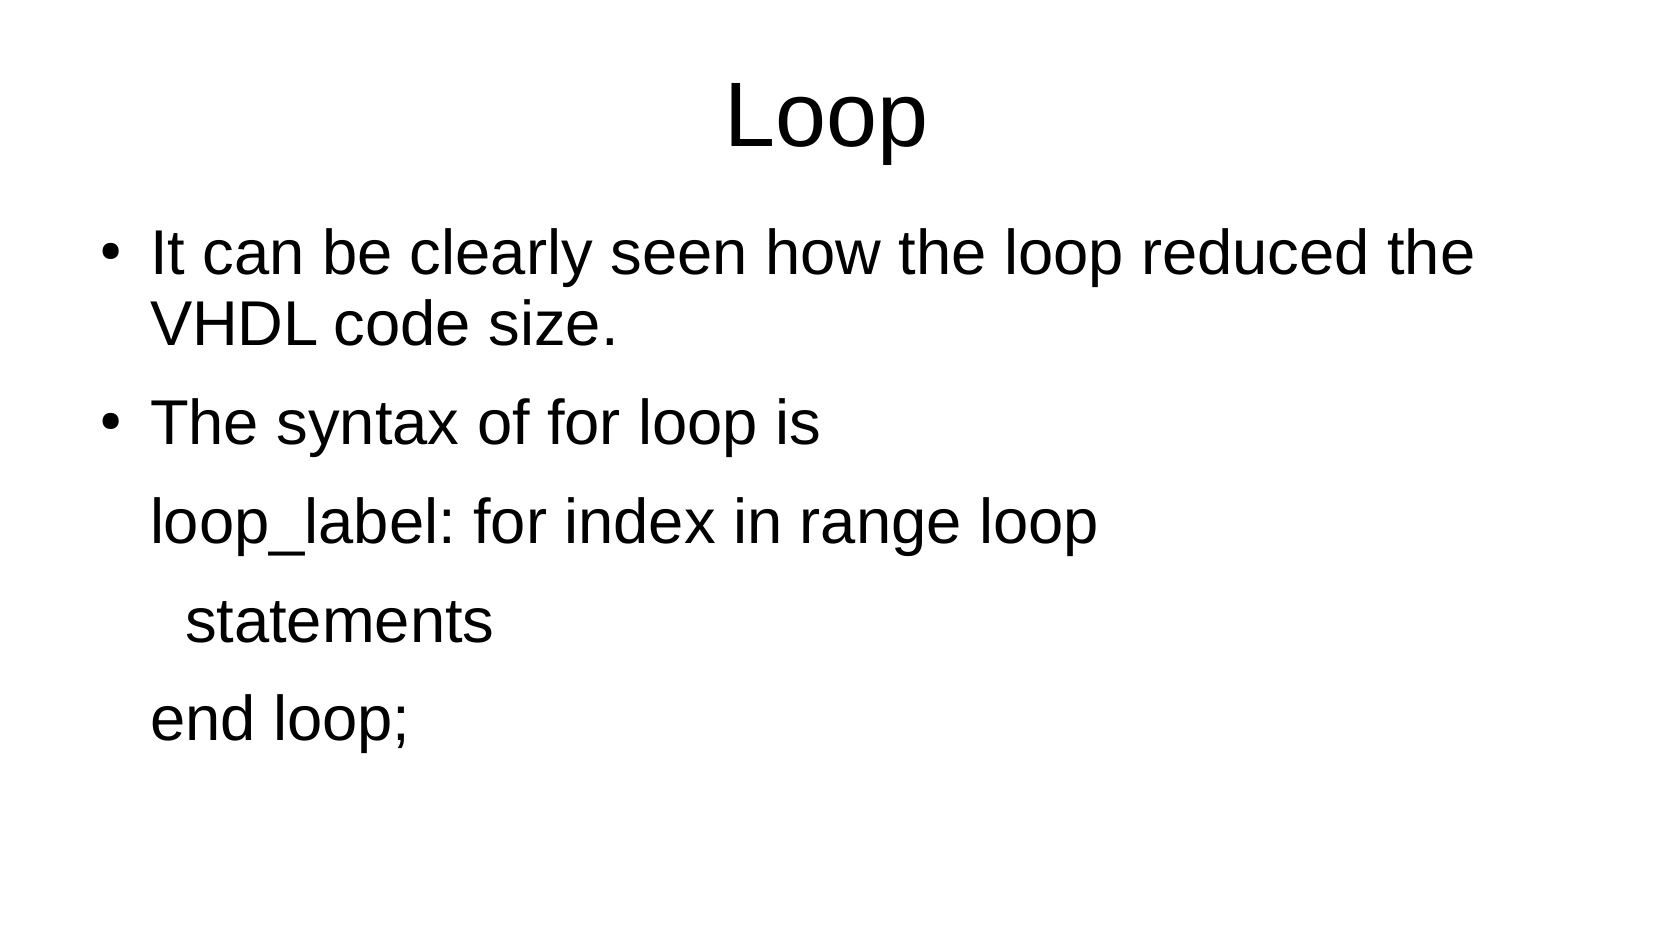

# Loop
It can be clearly seen how the loop reduced the VHDL code size.
The syntax of for loop is
loop_label: for index in range loop
 statements
end loop;